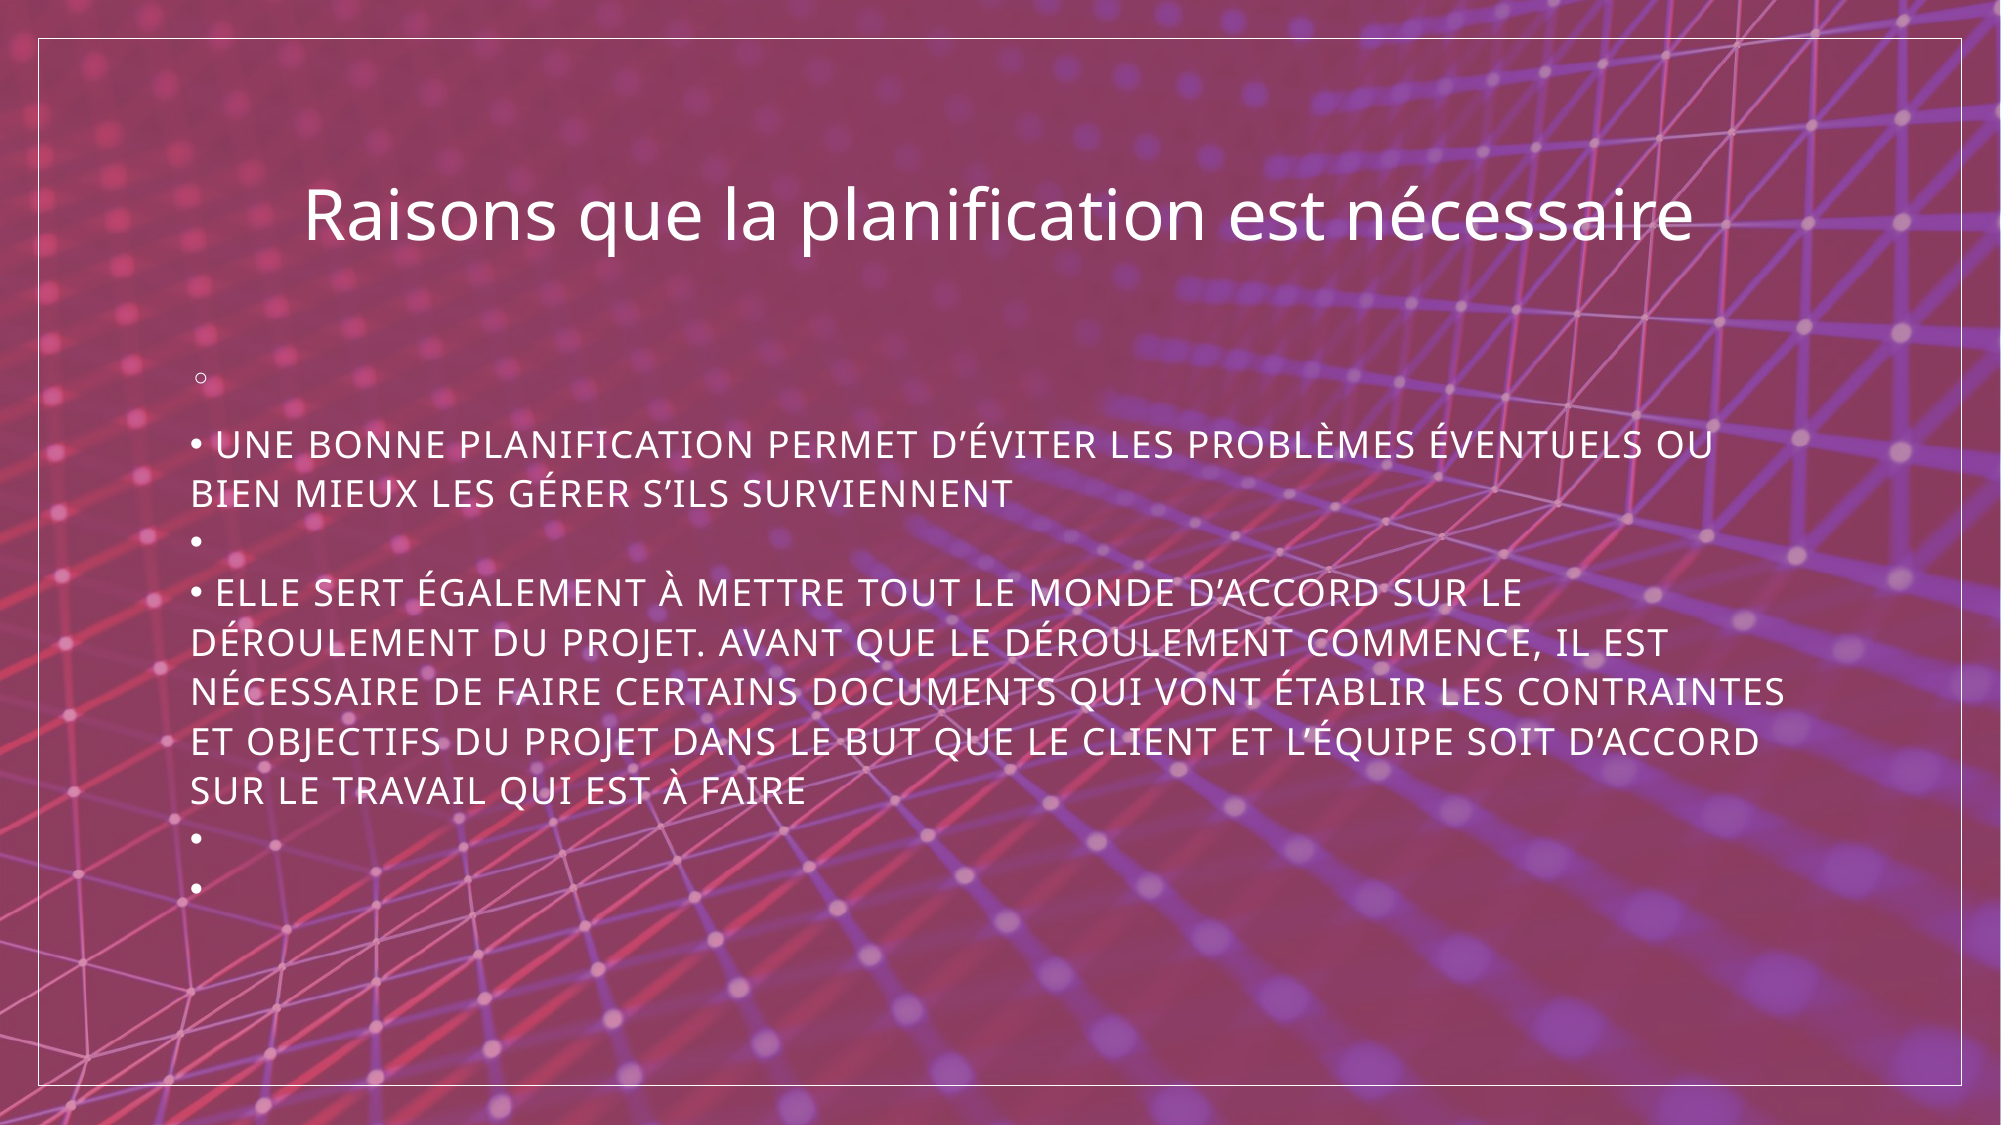

# Raisons que la planification est nécessaire
 Une bonne planification permet d’éviter les problèmes éventuels ou bien mieux les gérer s’ils surviennent
 Elle sert également à mettre tout le monde d’accord sur le déroulement du projet. Avant que le déroulement commence, il est nécessaire de faire certains documents qui vont établir les contraintes et objectifs du projet dans le but que le client et l’équipe soit d’accord sur le travail qui est à faire